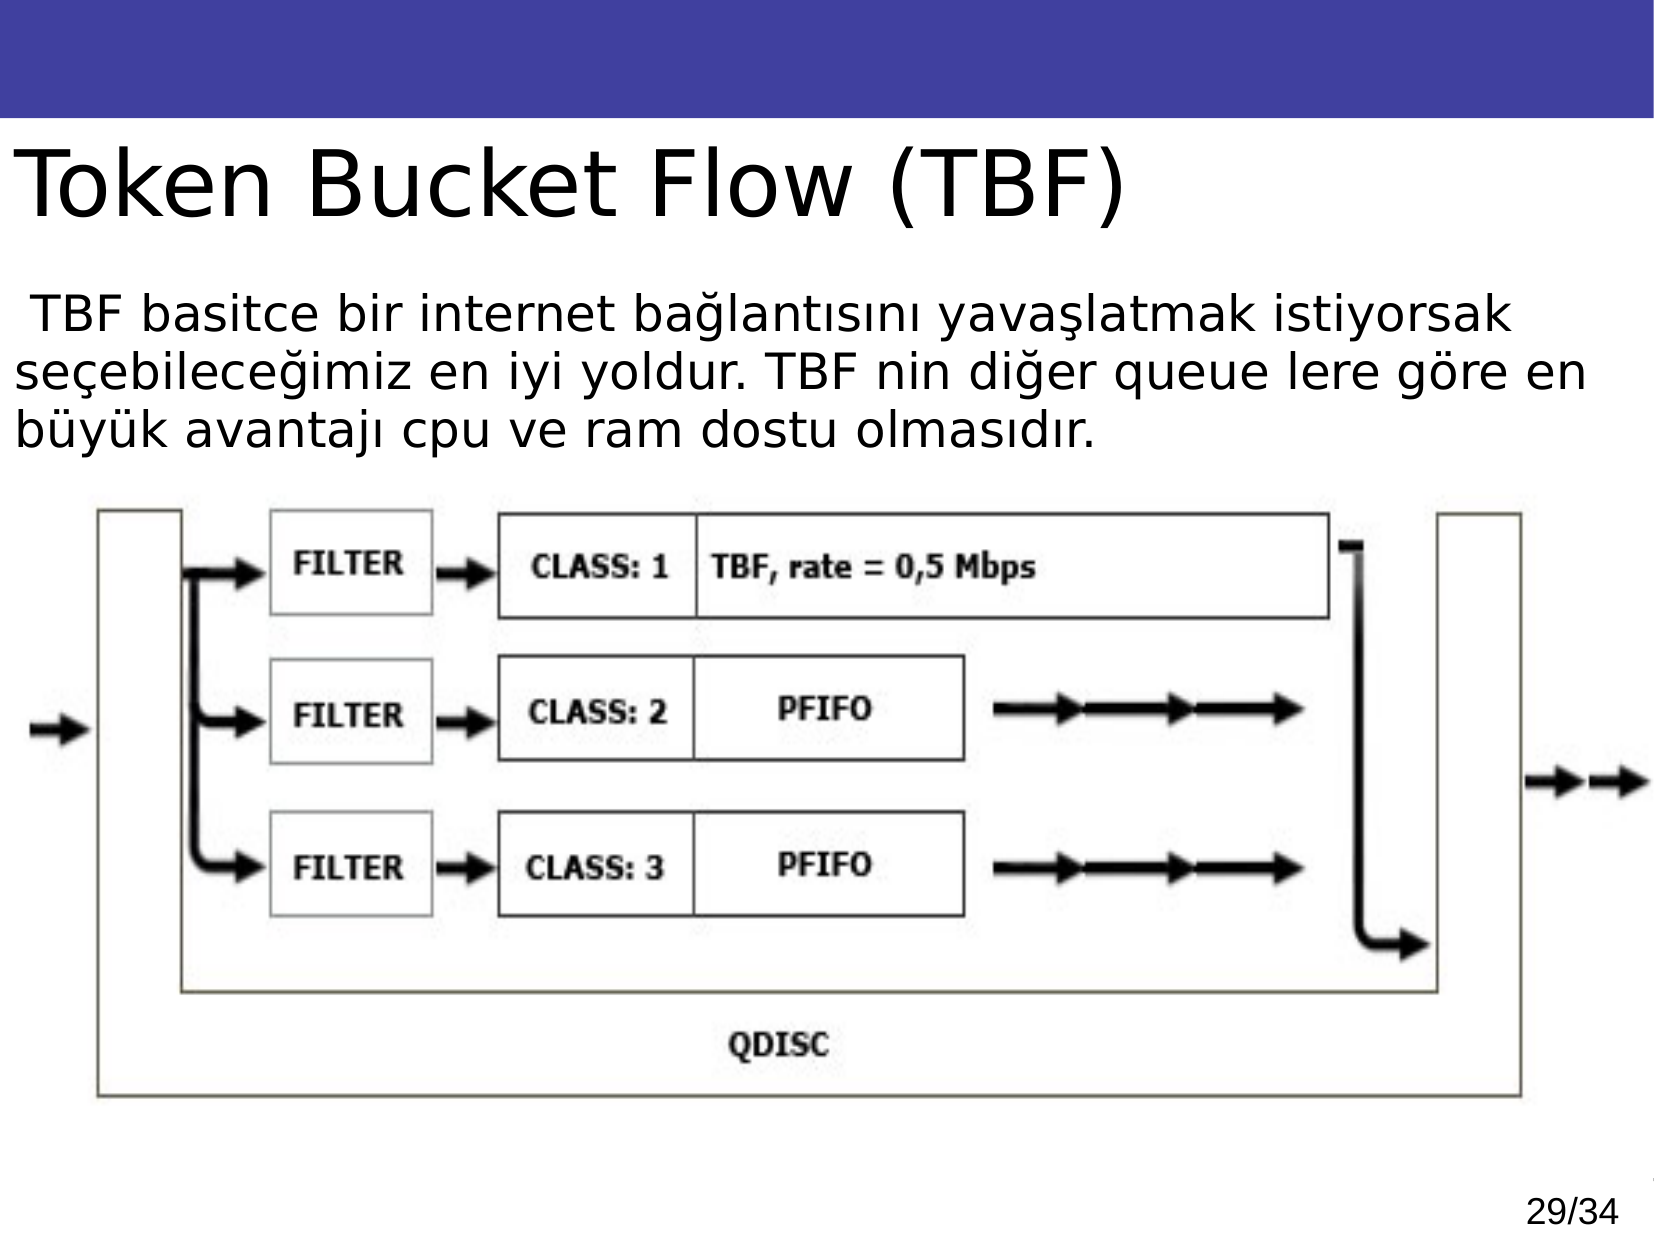

Token Bucket Flow (TBF)
 TBF basitce bir internet bağlantısını yavaşlatmak istiyorsak seçebileceğimiz en iyi yoldur. TBF nin diğer queue lere göre en büyük avantajı cpu ve ram dostu olmasıdır.